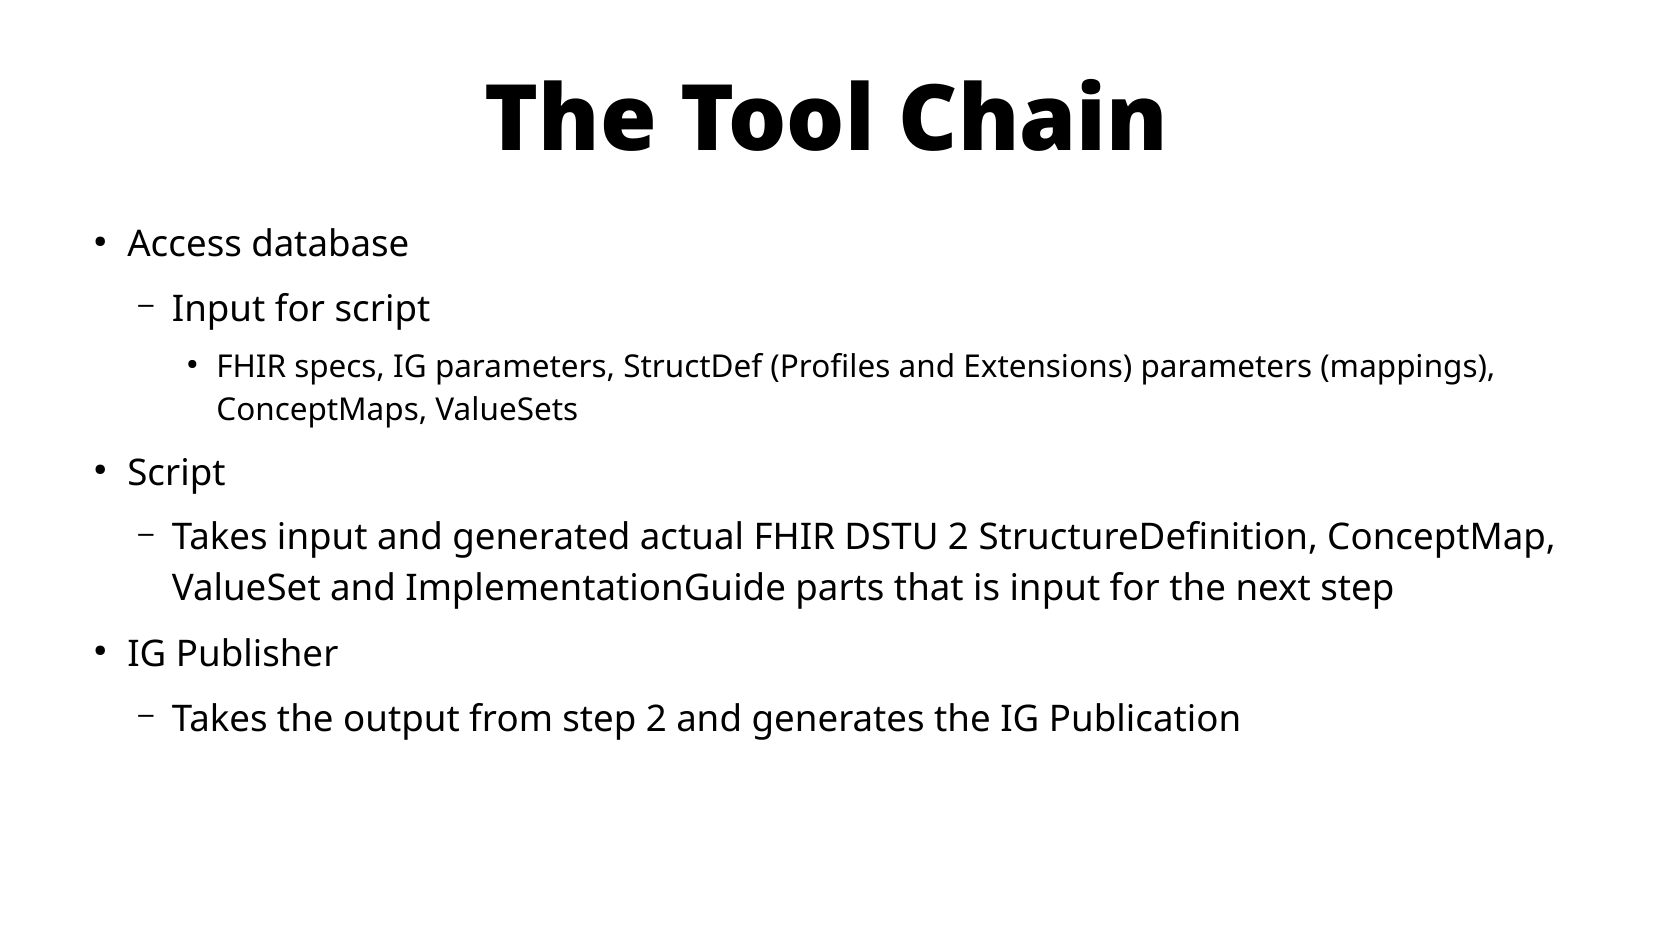

# The Tool Chain
Access database
Input for script
FHIR specs, IG parameters, StructDef (Profiles and Extensions) parameters (mappings), ConceptMaps, ValueSets
Script
Takes input and generated actual FHIR DSTU 2 StructureDefinition, ConceptMap, ValueSet and ImplementationGuide parts that is input for the next step
IG Publisher
Takes the output from step 2 and generates the IG Publication